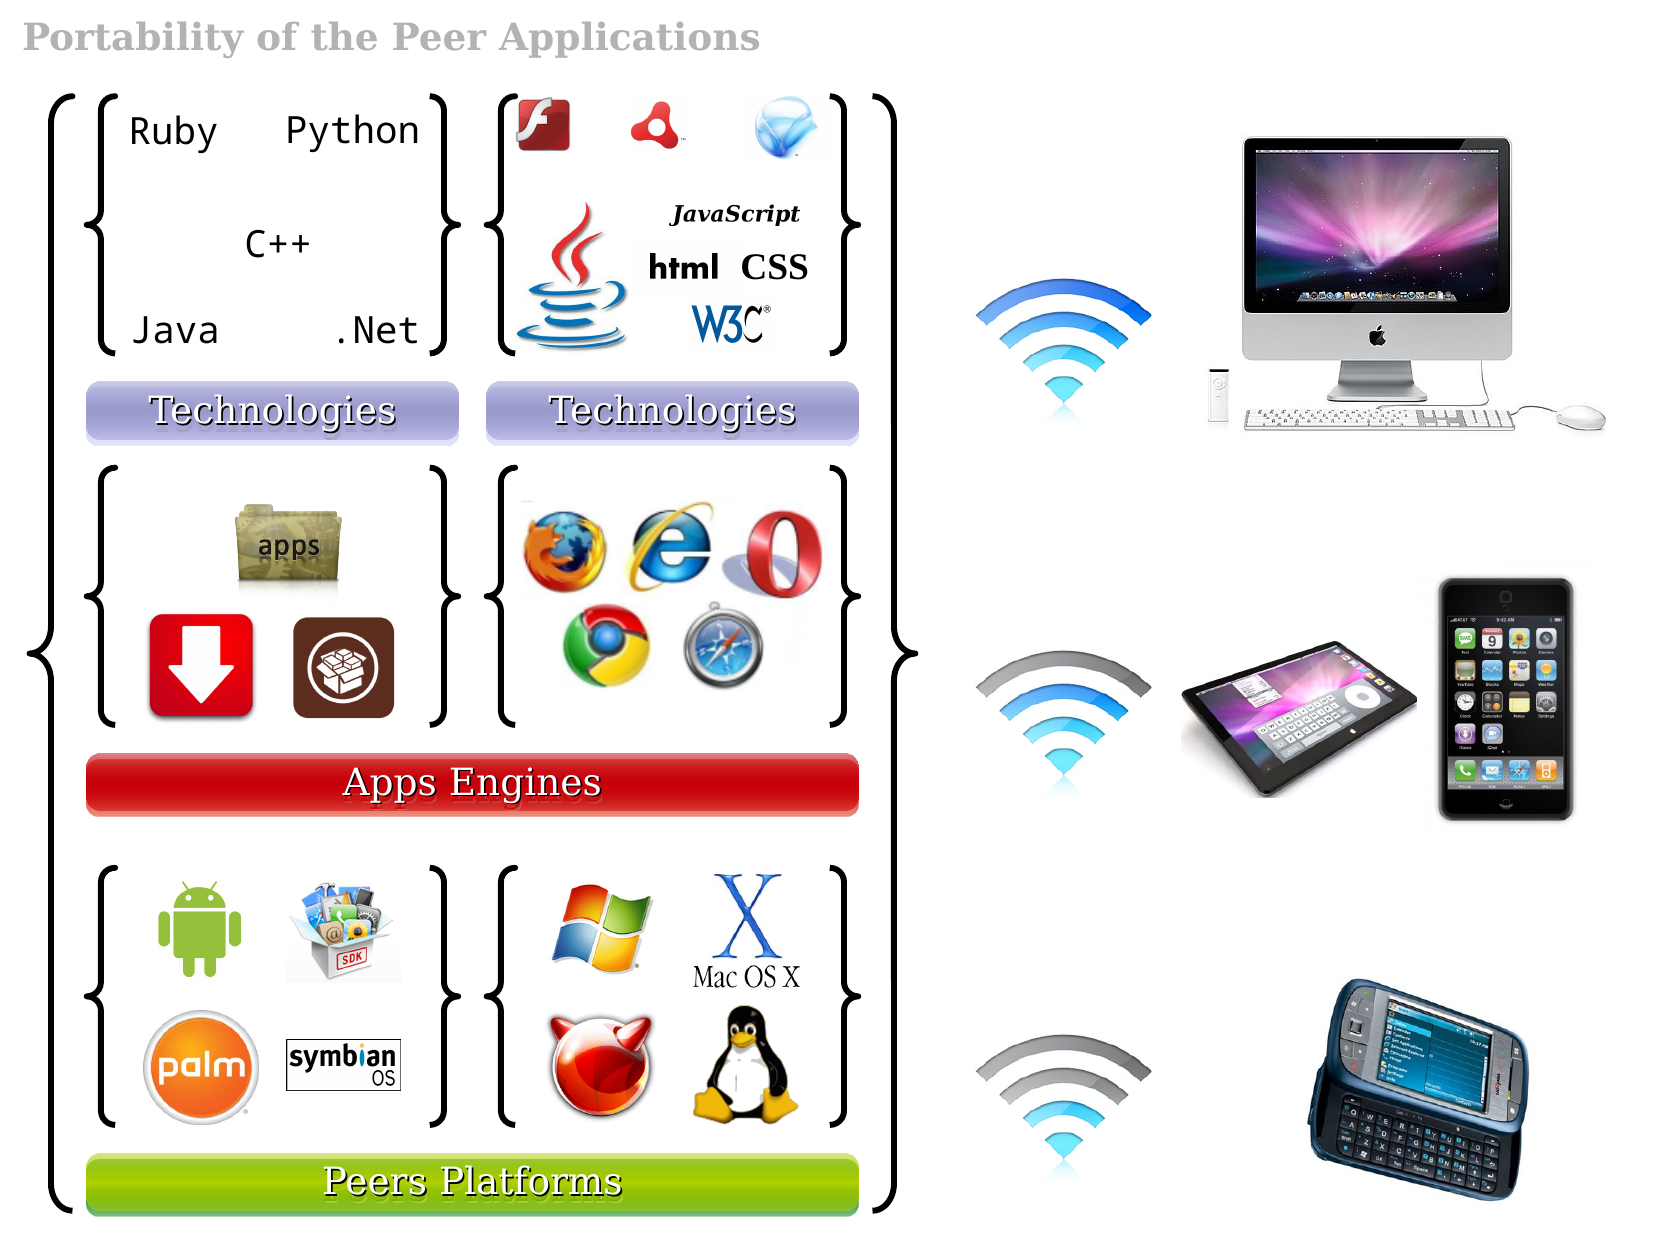

Portability of the Peer Applications
Python
Ruby
C++
CSS
Java
.Net
Technologies
Technologies
Apps Engines
Peers Platforms